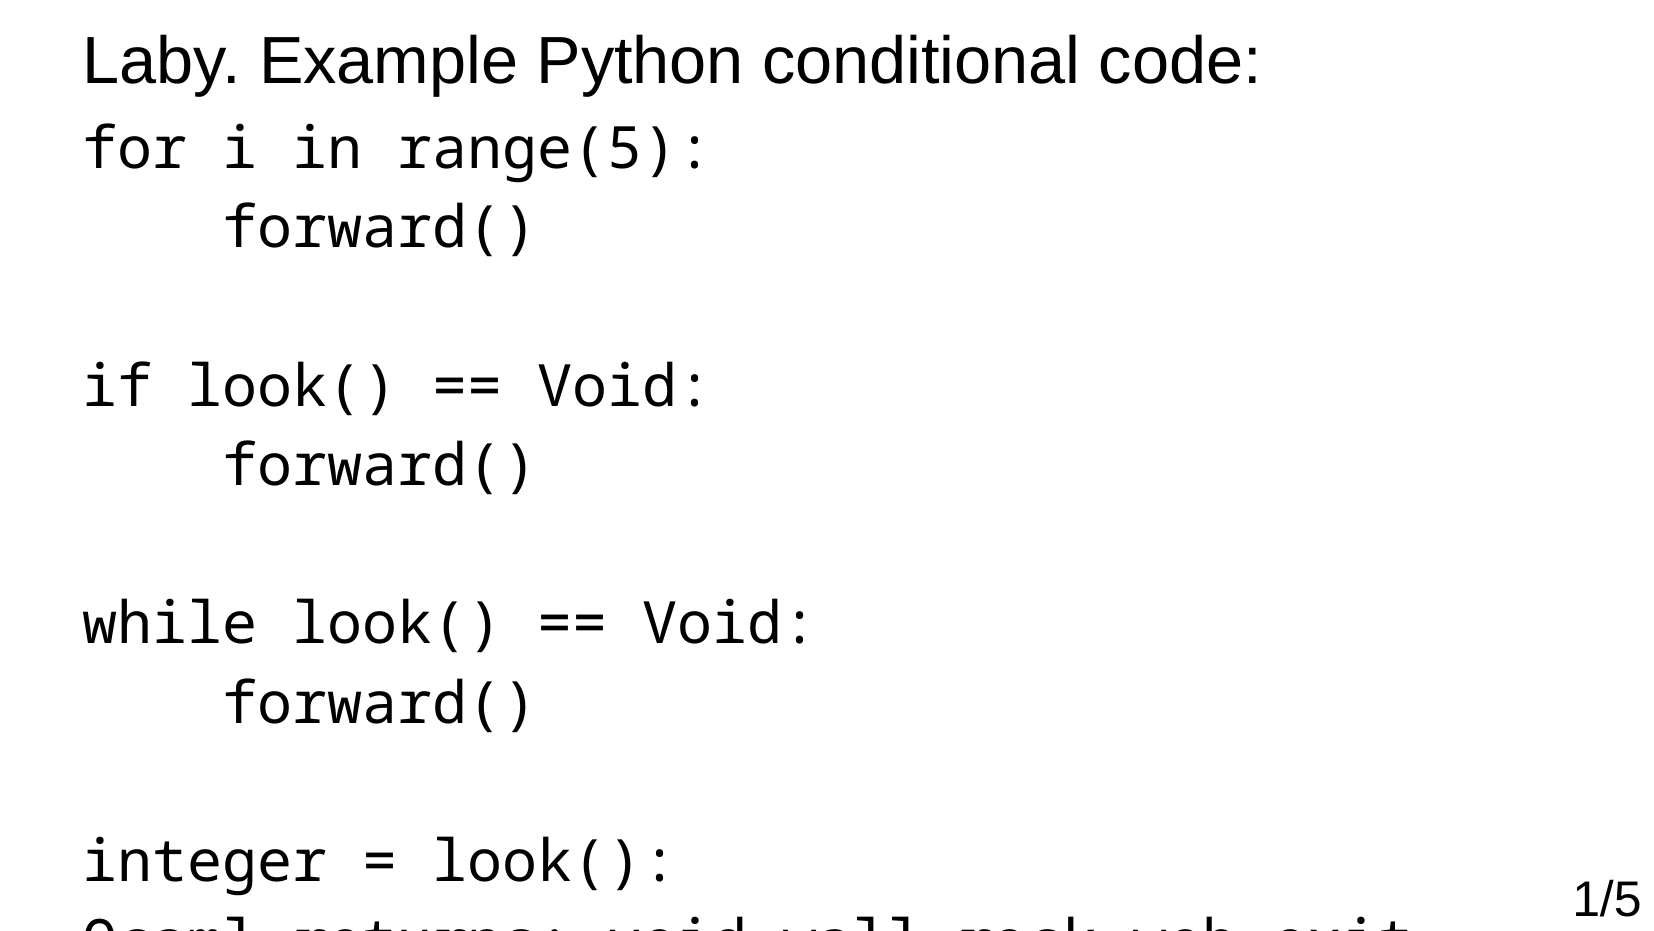

# Laby. Example Python conditional code:
for i in range(5):
 forward()
if look() == Void:
 forward()
while look() == Void:
 forward()
integer = look():
Ocaml returns: void wall rock web exit
Python code returns: integer 0 to 5
Variables assigned to integers: Void, Wall, Rock, Web, Exit, Unknown
1/5